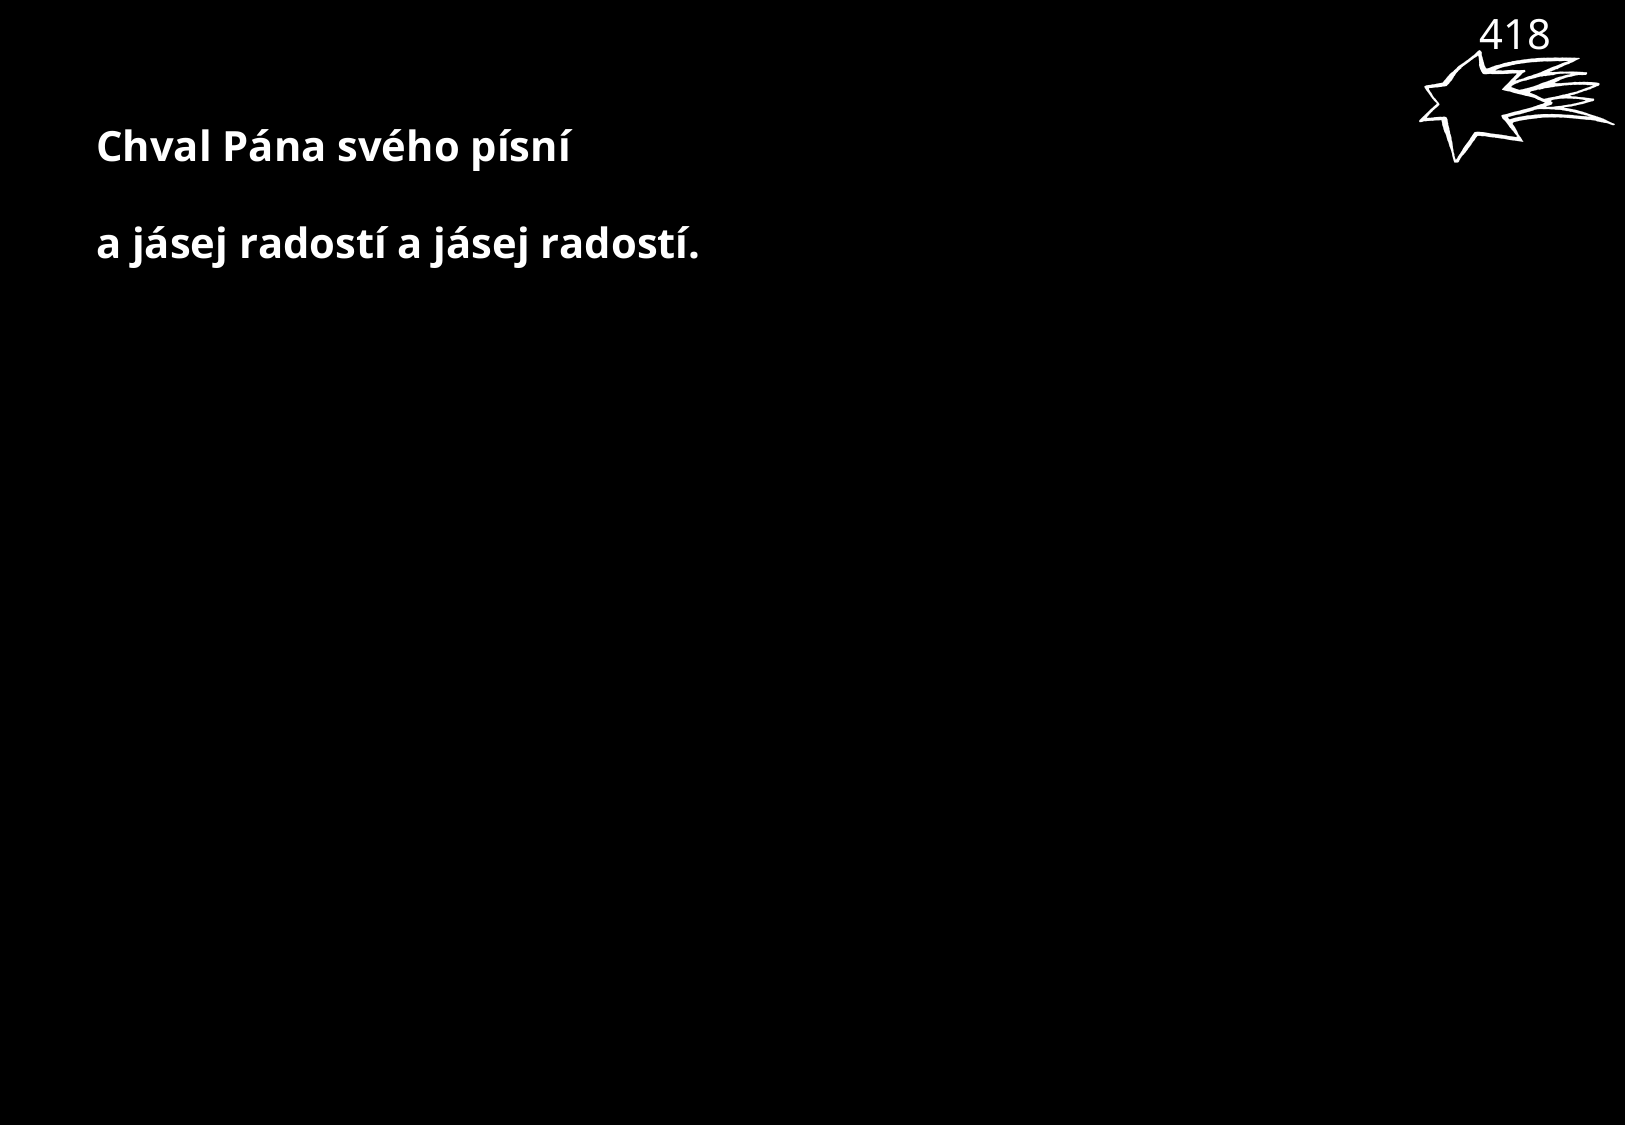

418
# Chval Pána svého písní
a jásej radostí a jásej radostí.